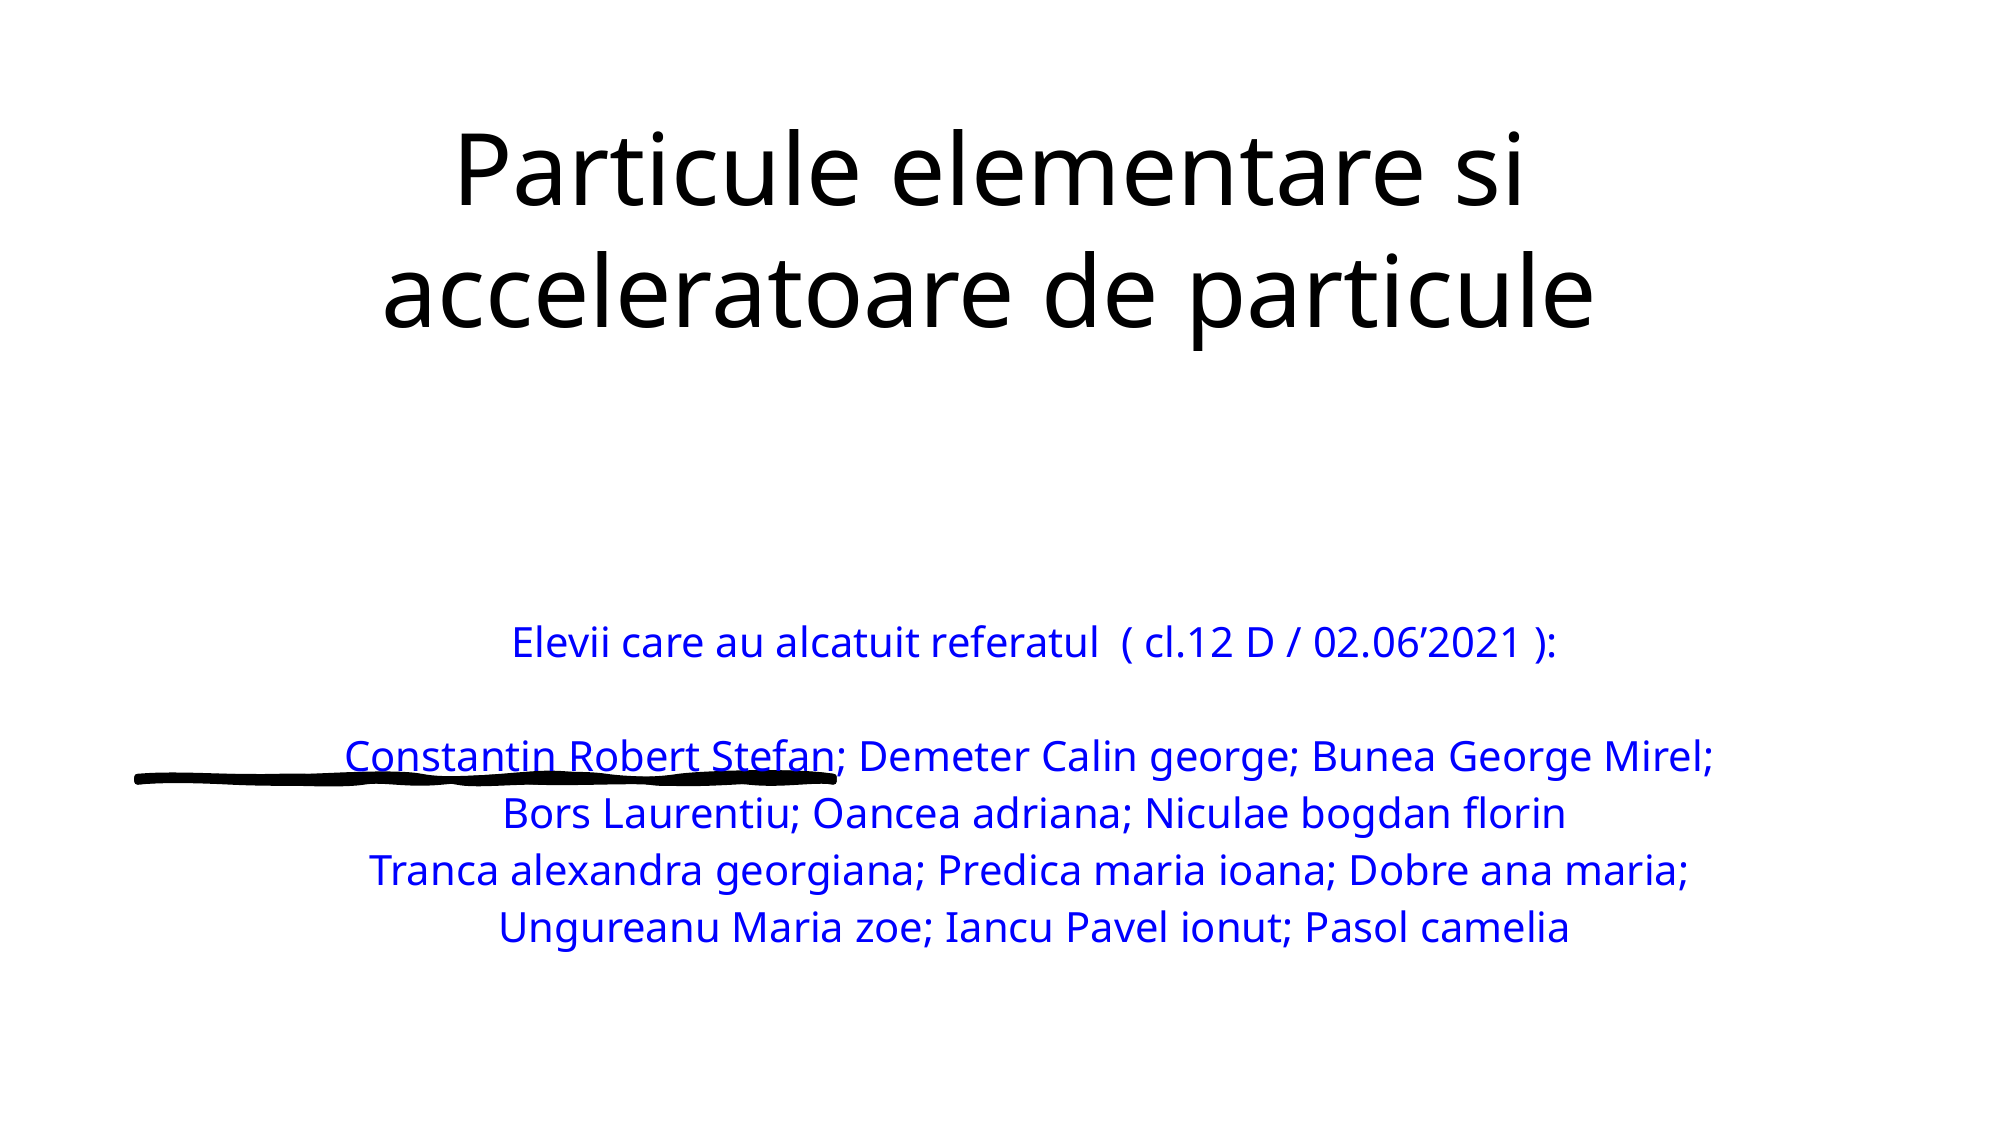

Particule elementare si acceleratoare de particule
#
Elevii care au alcatuit referatul ( cl.12 D / 02.06’2021 ):
Constantin Robert Stefan; Demeter Calin george; Bunea George Mirel;
Bors Laurentiu; Oancea adriana; Niculae bogdan florin
Tranca alexandra georgiana; Predica maria ioana; Dobre ana maria;
Ungureanu Maria zoe; Iancu Pavel ionut; Pasol camelia